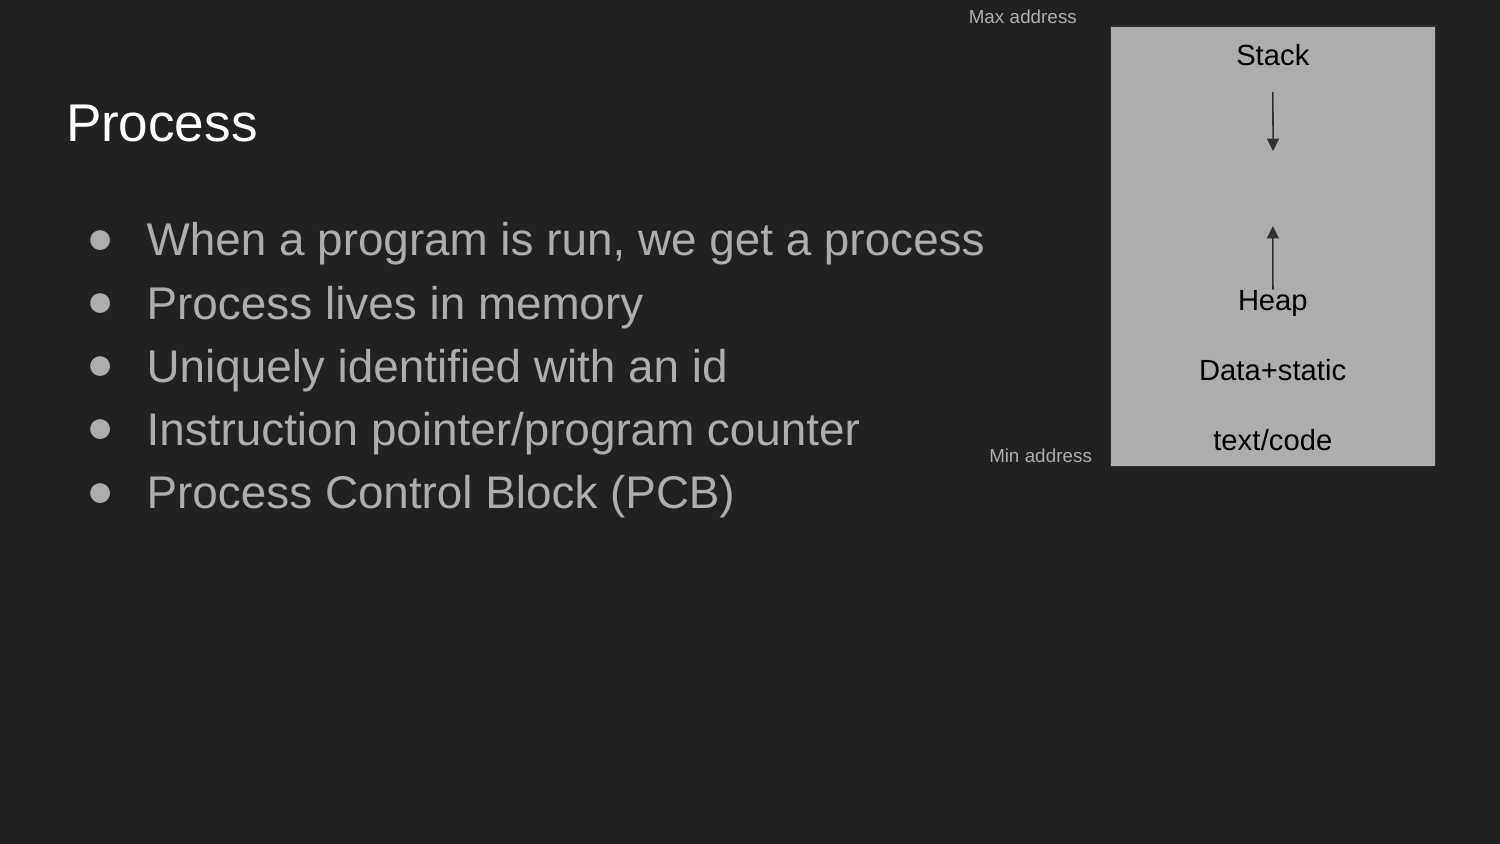

Max address
Stack
Heap
Data+static
text/code
# Process
When a program is run, we get a process
Process lives in memory
Uniquely identified with an id
Instruction pointer/program counter
Process Control Block (PCB)
Min address